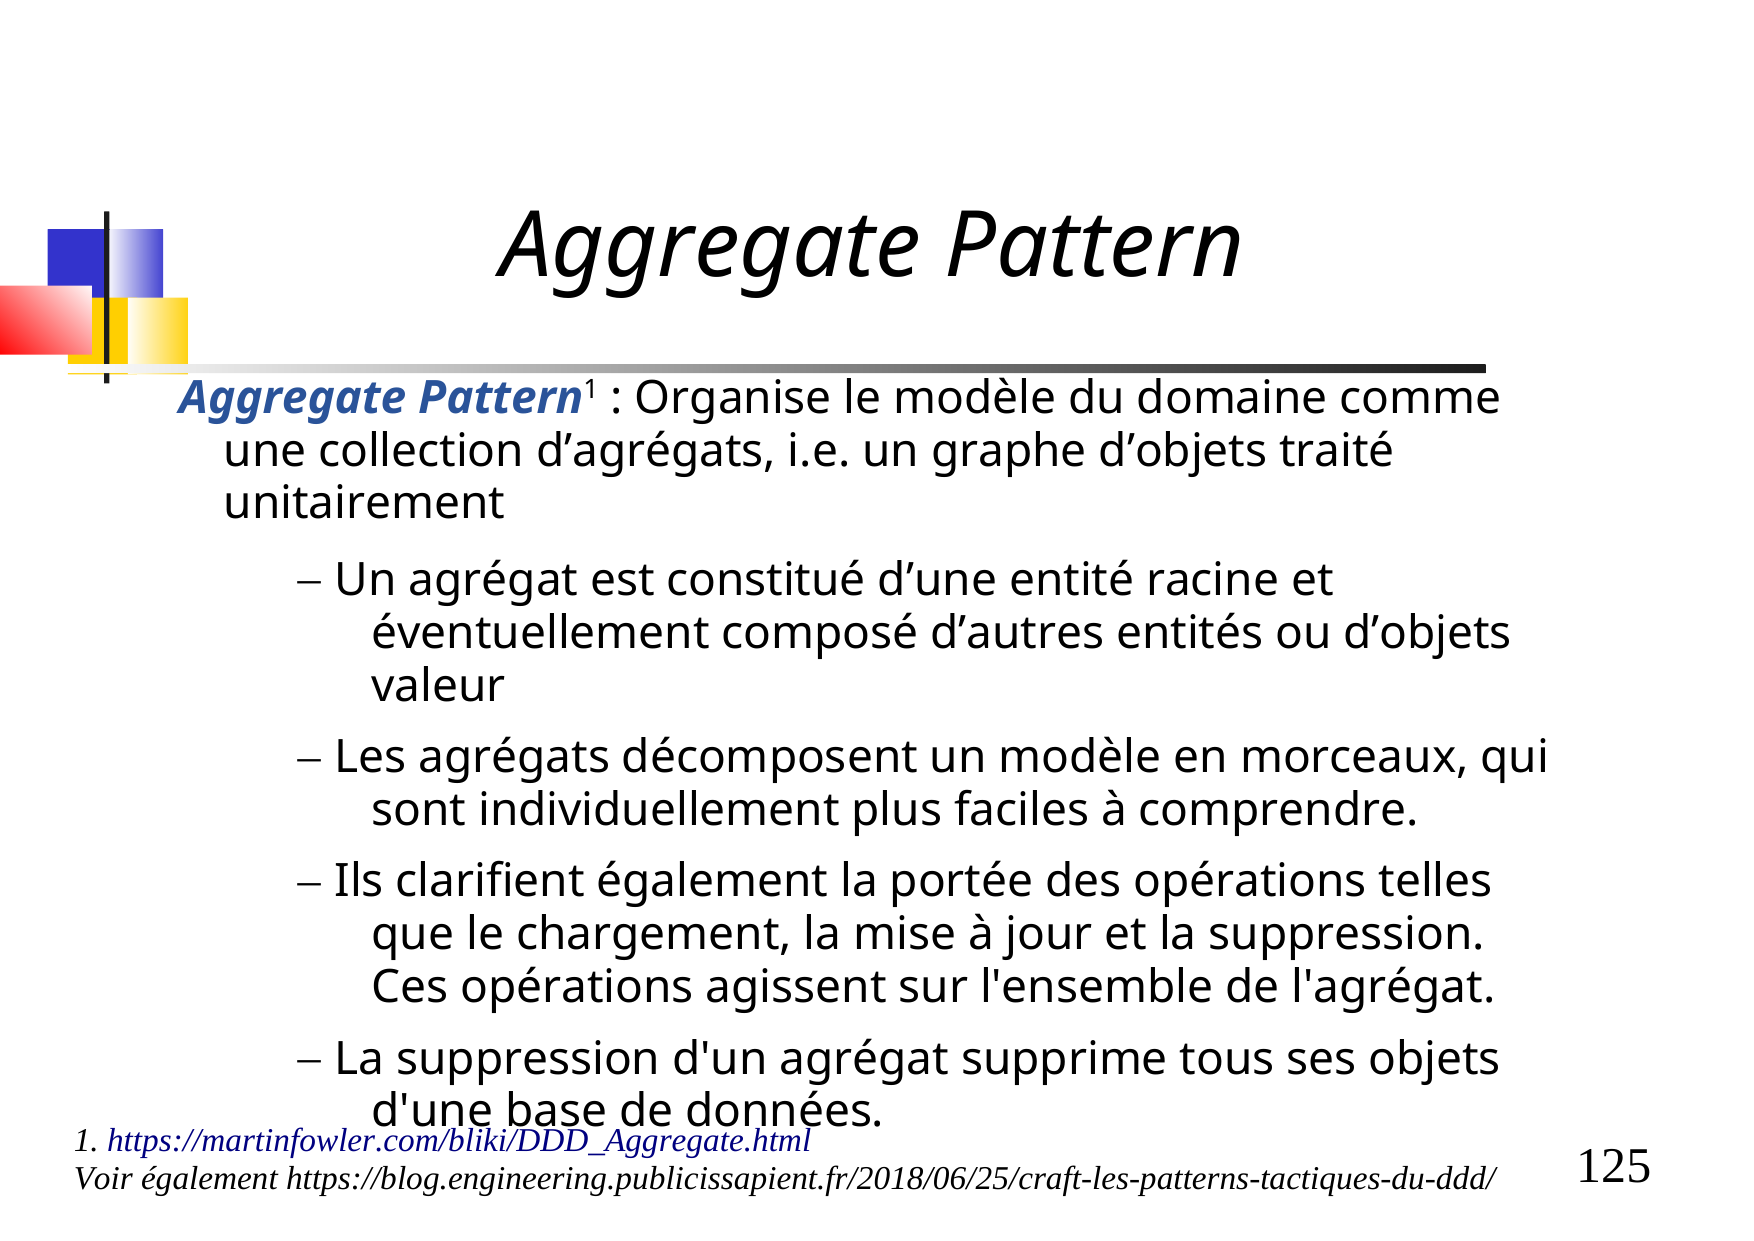

# Aggregate Pattern
Aggregate Pattern1 : Organise le modèle du domaine comme une collection d’agrégats, i.e. un graphe d’objets traité unitairement
Un agrégat est constitué d’une entité racine et éventuellement composé d’autres entités ou d’objets valeur
Les agrégats décomposent un modèle en morceaux, qui sont individuellement plus faciles à comprendre.
Ils clarifient également la portée des opérations telles que le chargement, la mise à jour et la suppression. Ces opérations agissent sur l'ensemble de l'agrégat.
La suppression d'un agrégat supprime tous ses objets d'une base de données.
1. https://martinfowler.com/bliki/DDD_Aggregate.html
Voir également https://blog.engineering.publicissapient.fr/2018/06/25/craft-les-patterns-tactiques-du-ddd/